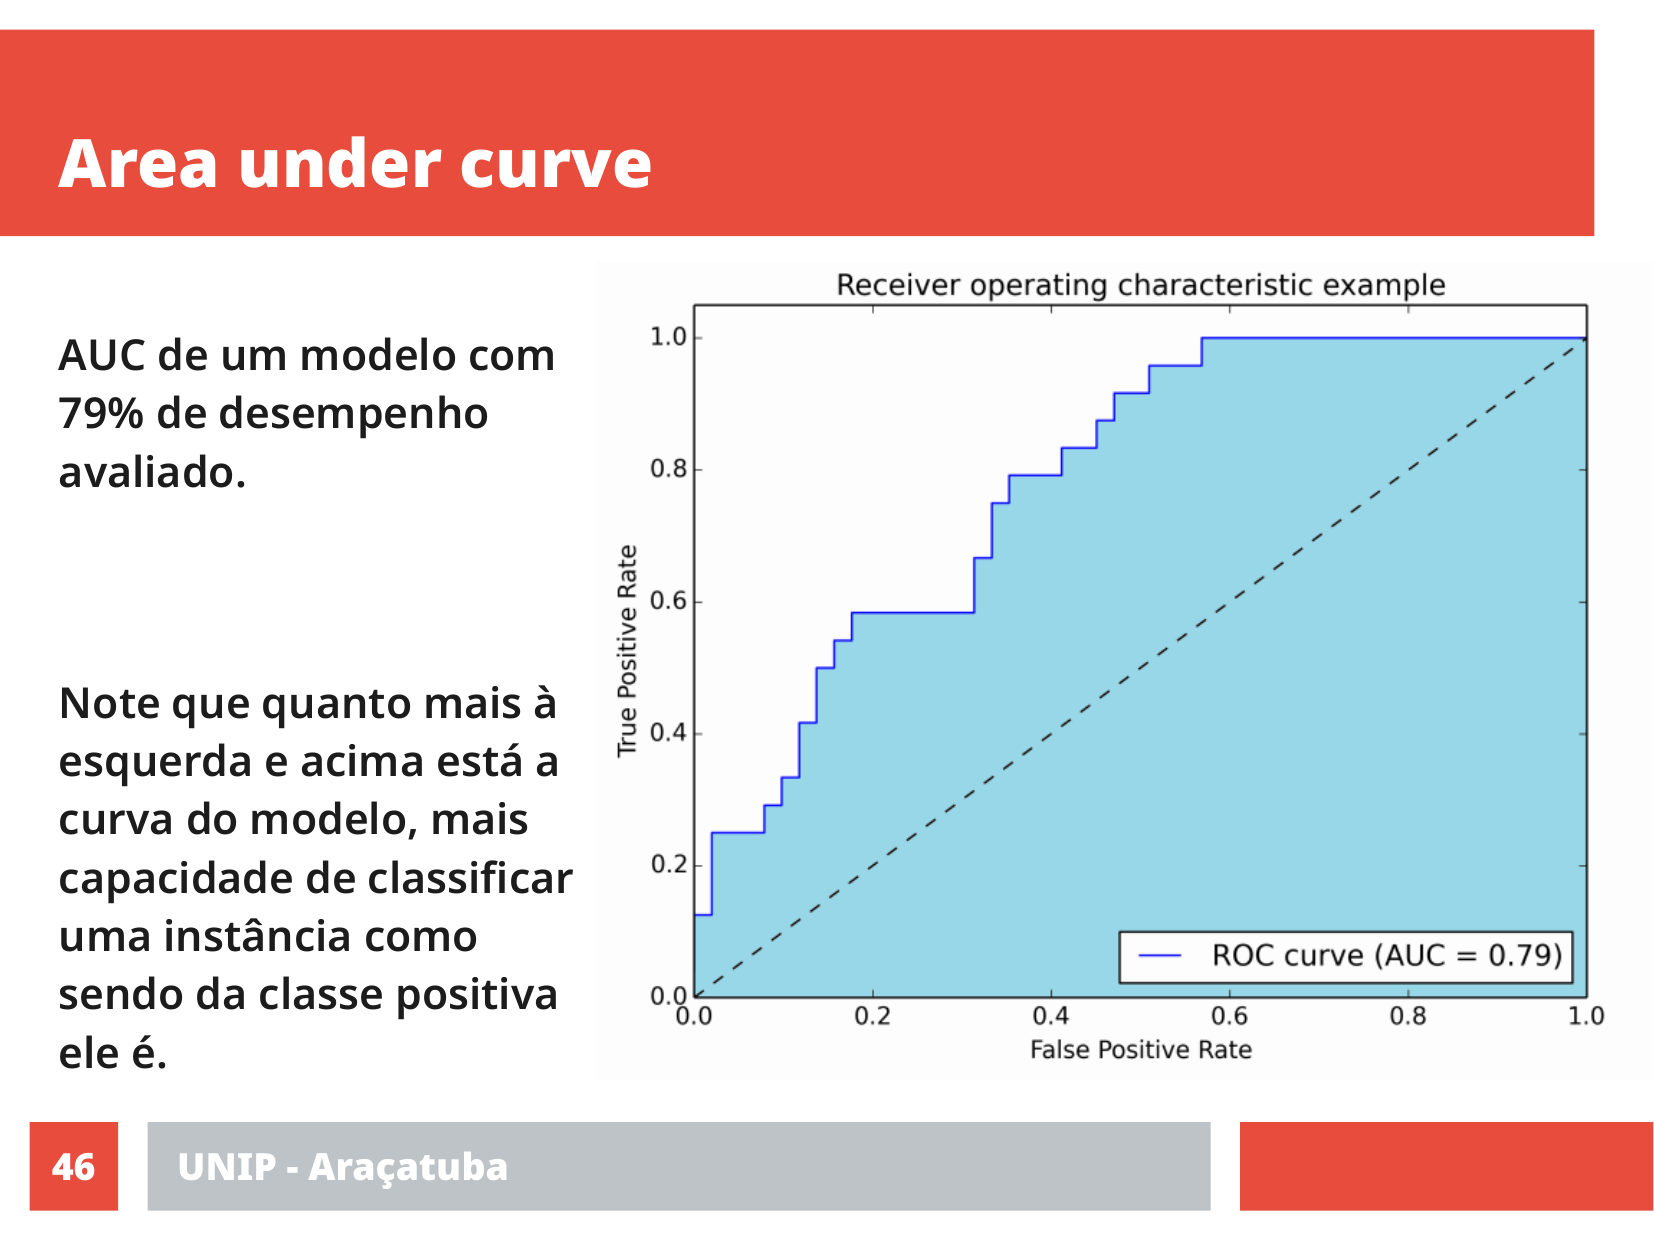

# Area under curve
AUC de um modelo com 79% de desempenho avaliado.
Note que quanto mais à esquerda e acima está a curva do modelo, mais capacidade de classificar uma instância como sendo da classe positiva ele é.
46
UNIP - Araçatuba